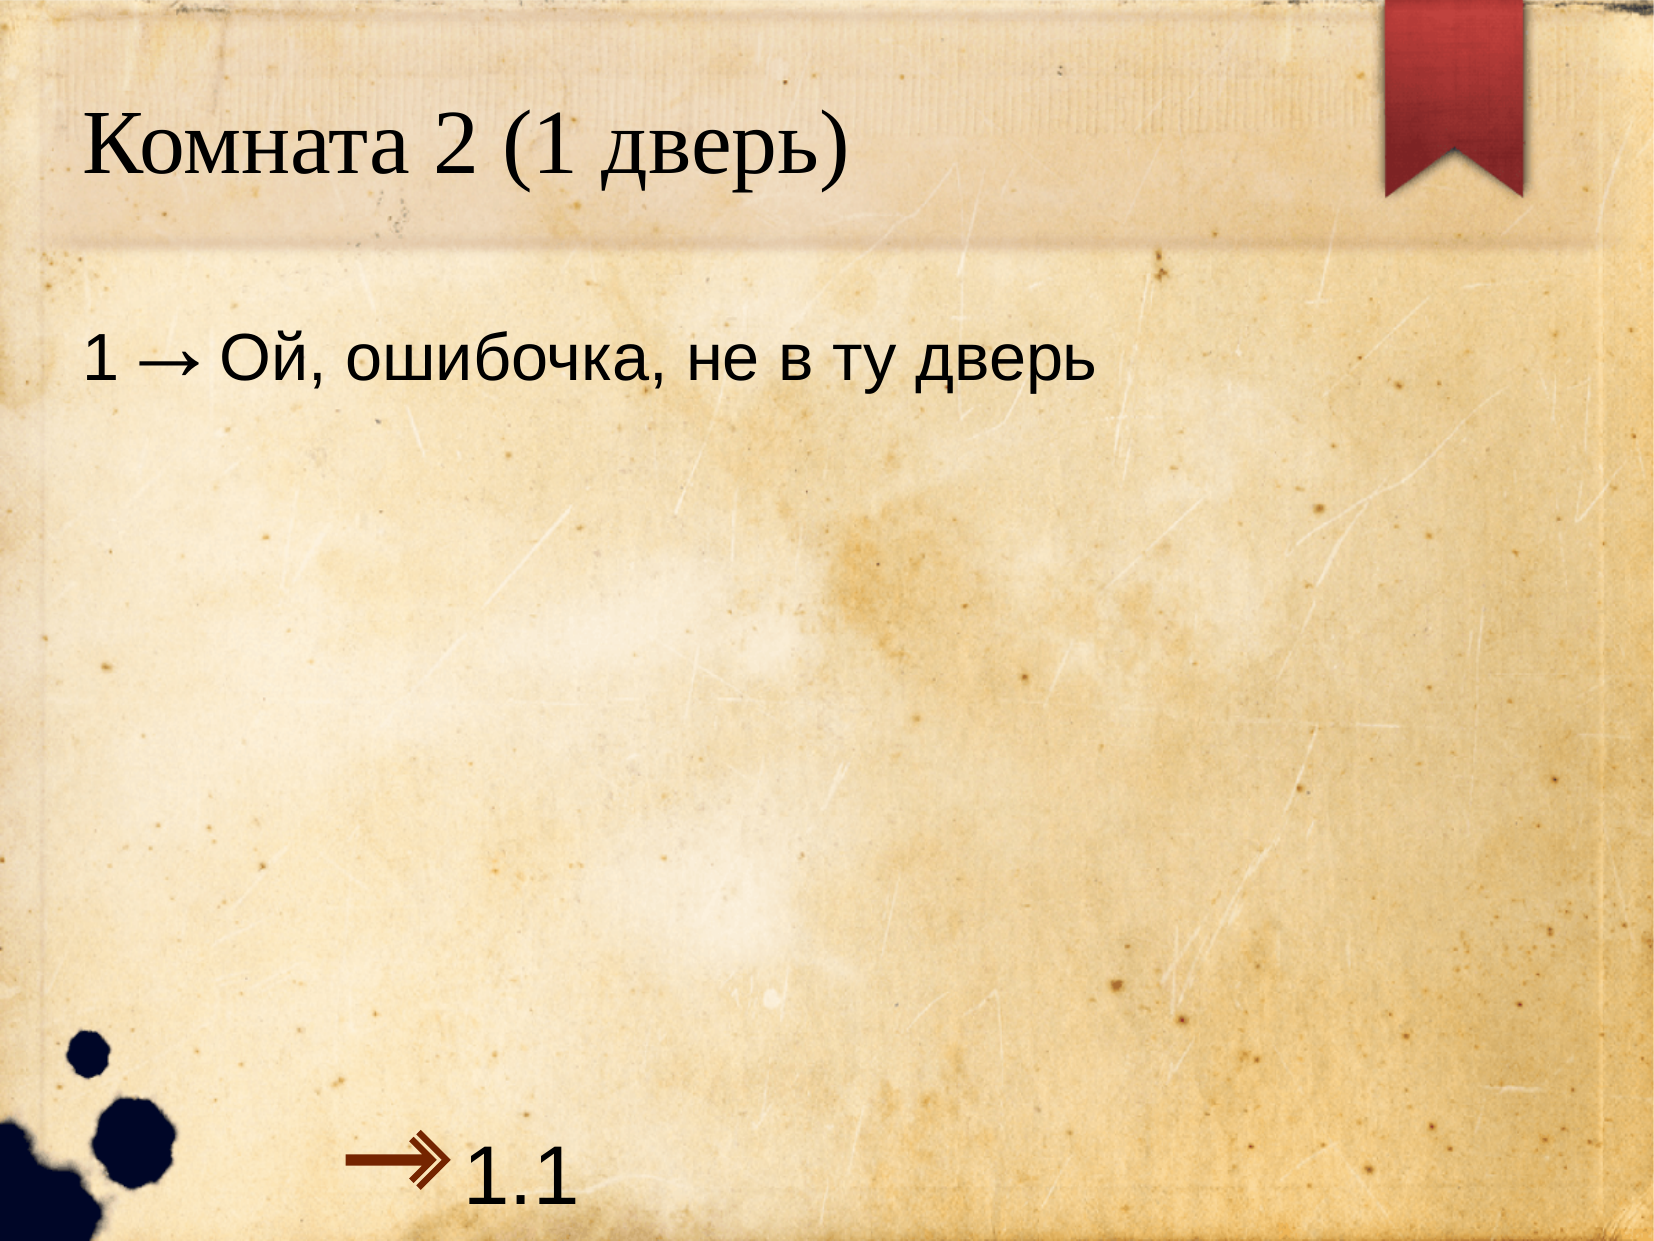

# Комната 2 (1 дверь)
1→Ой, ошибочка, не в ту дверь
1.1